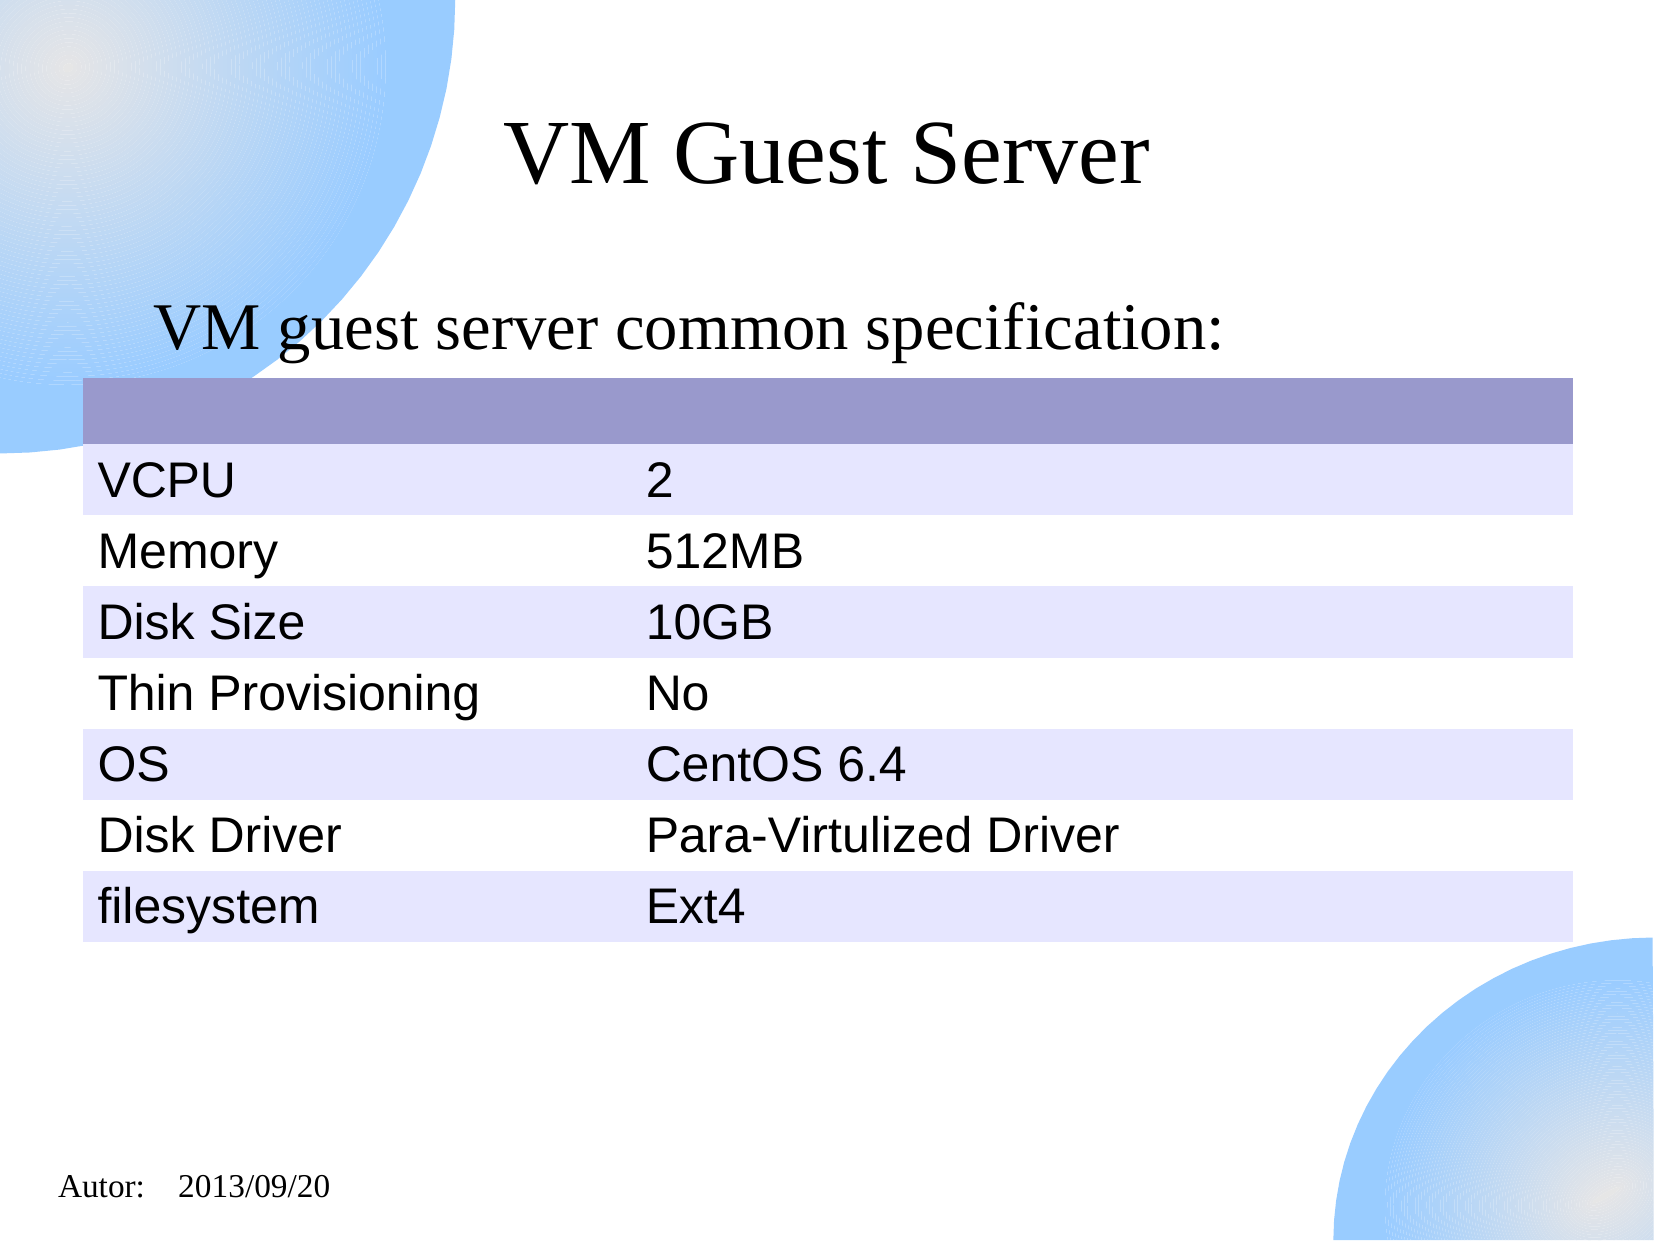

# VM Guest Server
VM guest server common specification:
| | |
| --- | --- |
| VCPU | 2 |
| Memory | 512MB |
| Disk Size | 10GB |
| Thin Provisioning | No |
| OS | CentOS 6.4 |
| Disk Driver | Para-Virtulized Driver |
| filesystem | Ext4 |